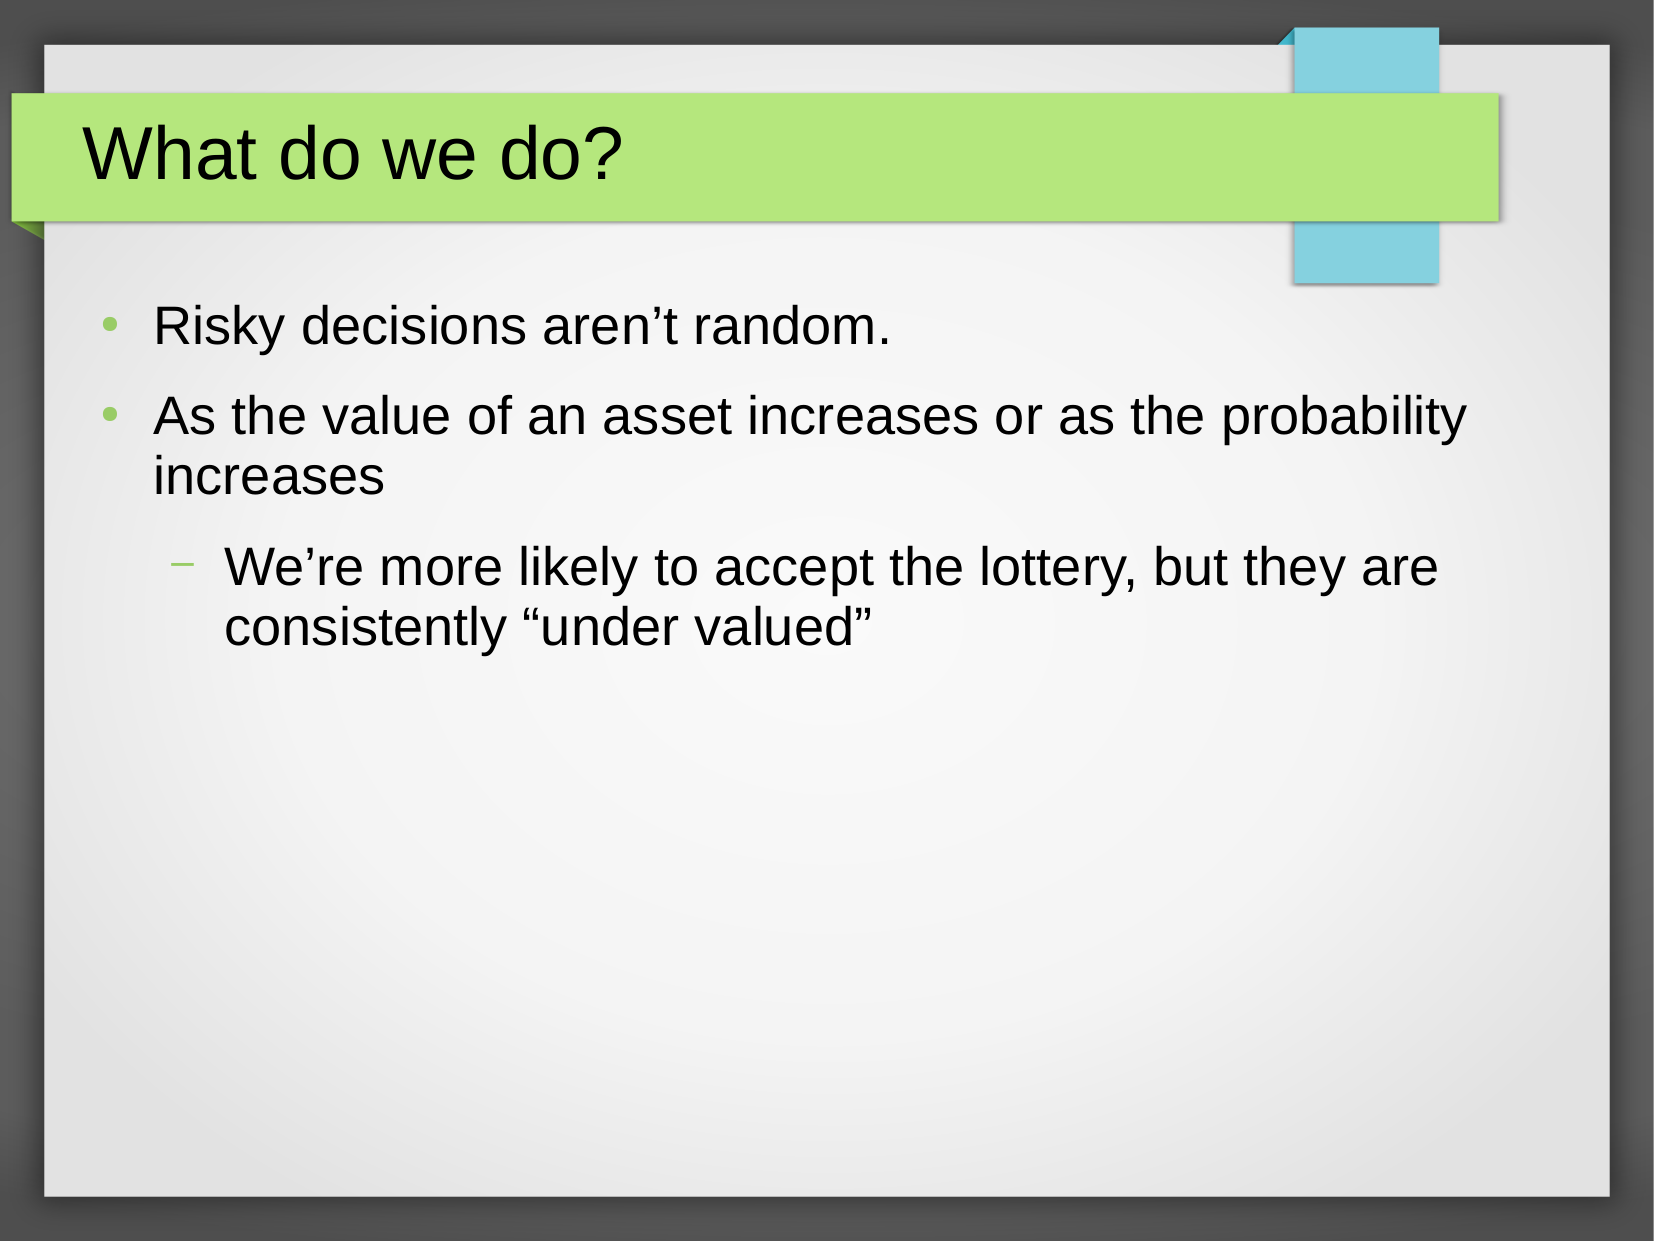

# What do we do?
Risky decisions aren’t random.
As the value of an asset increases or as the probability increases
We’re more likely to accept the lottery, but they are consistently “under valued”